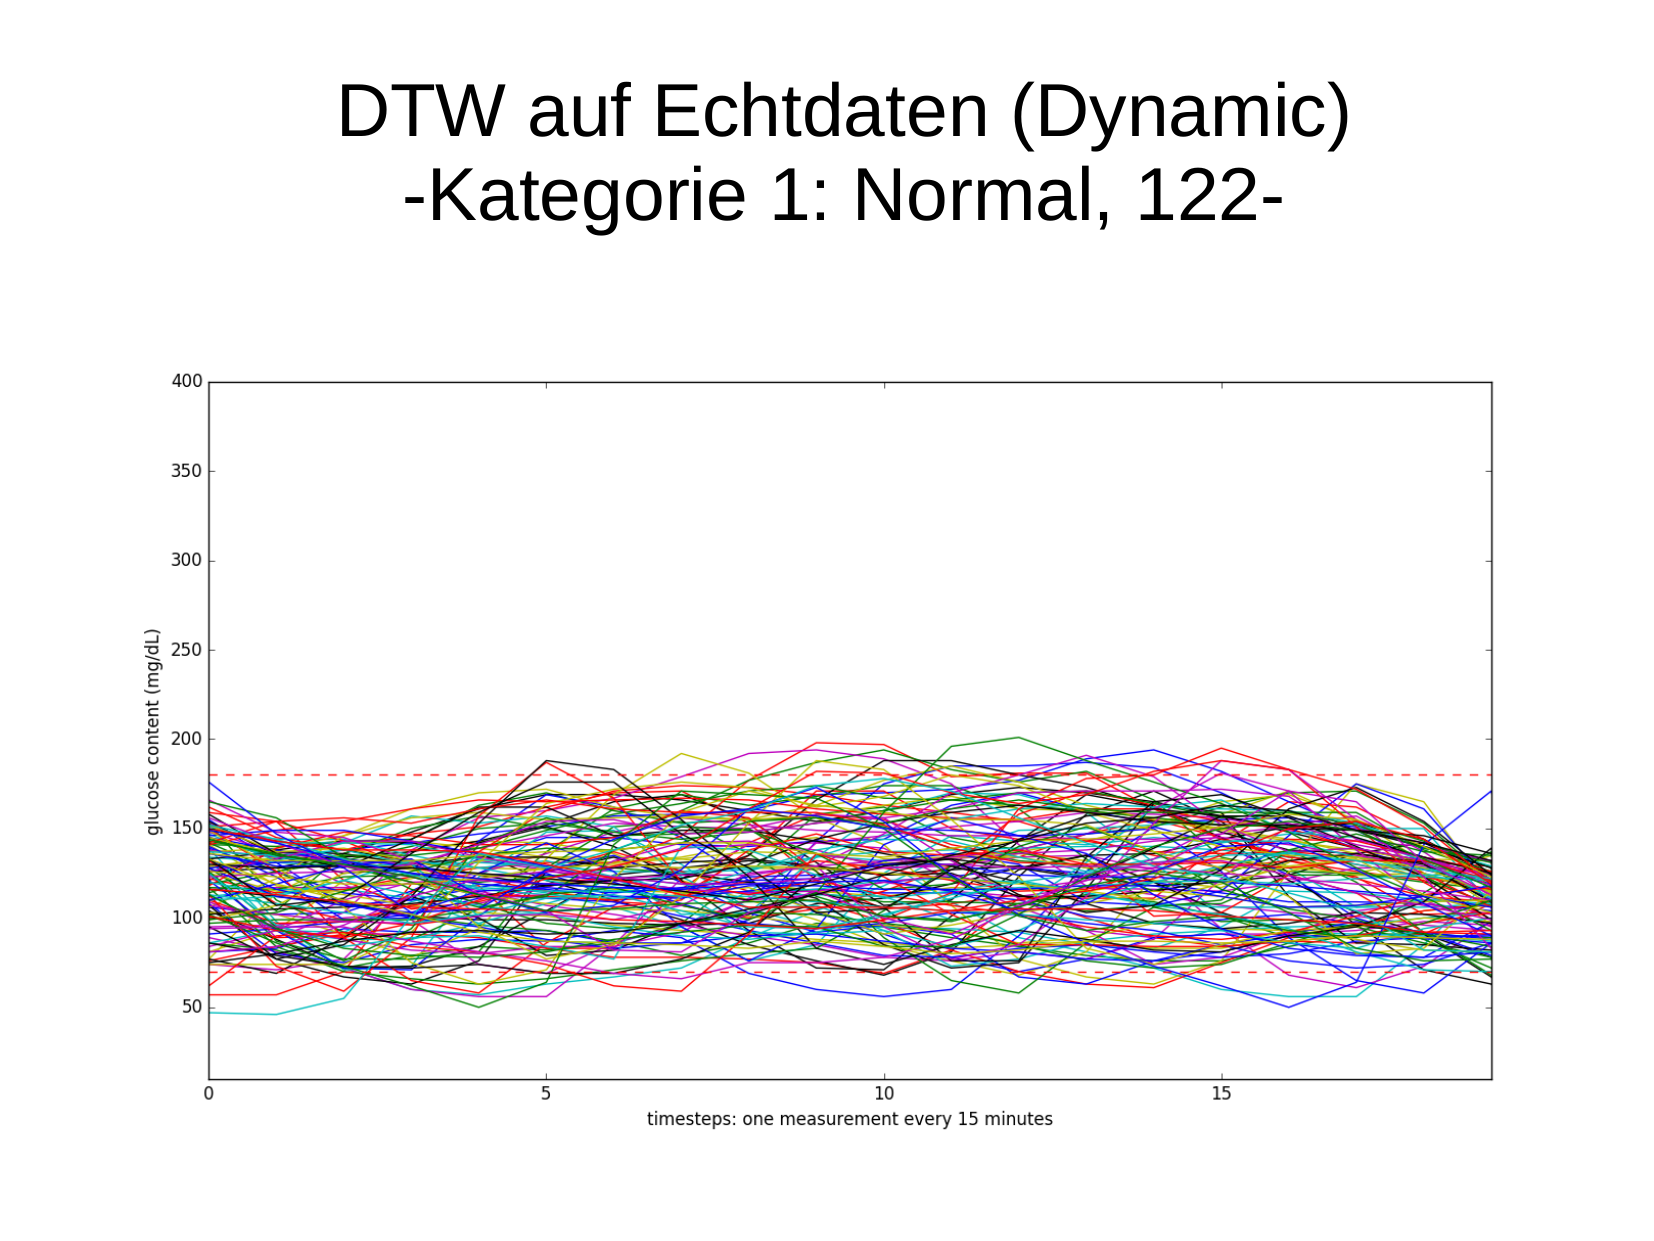

# DTW auf Echtdaten (Dynamic) -Kategorie 1: Normal, 122-